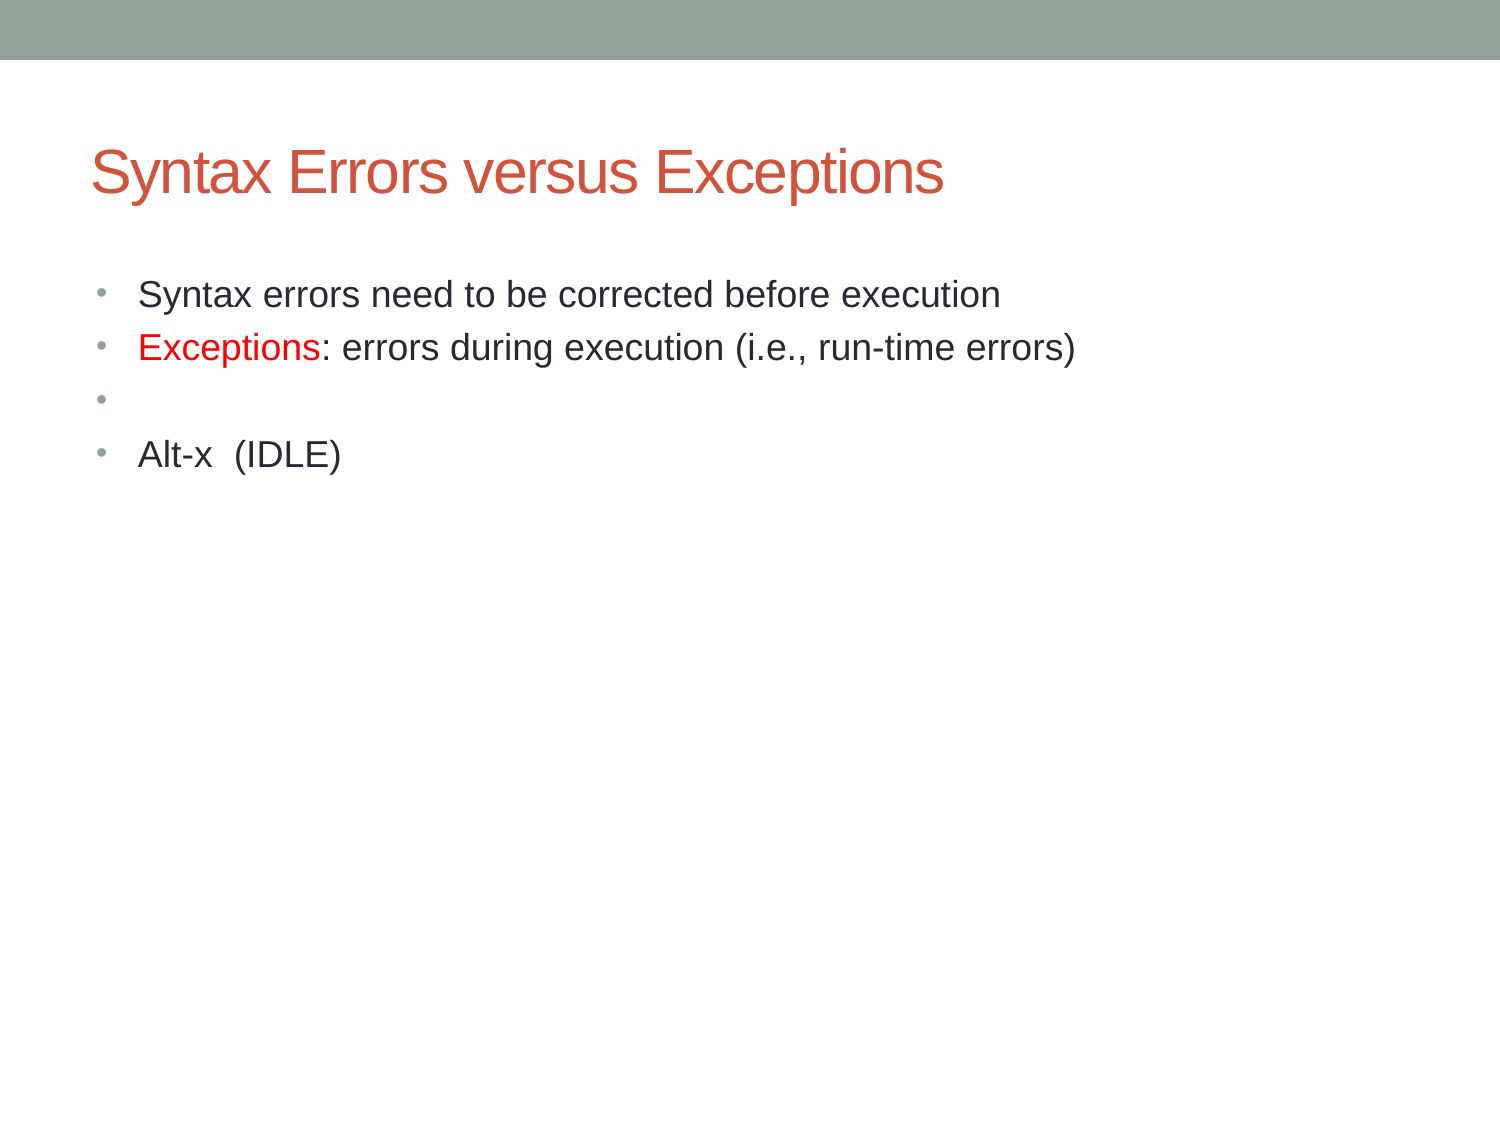

# Syntax Errors versus Exceptions
Syntax errors need to be corrected before execution
Exceptions: errors during execution (i.e., run-time errors)
Alt-x (IDLE)